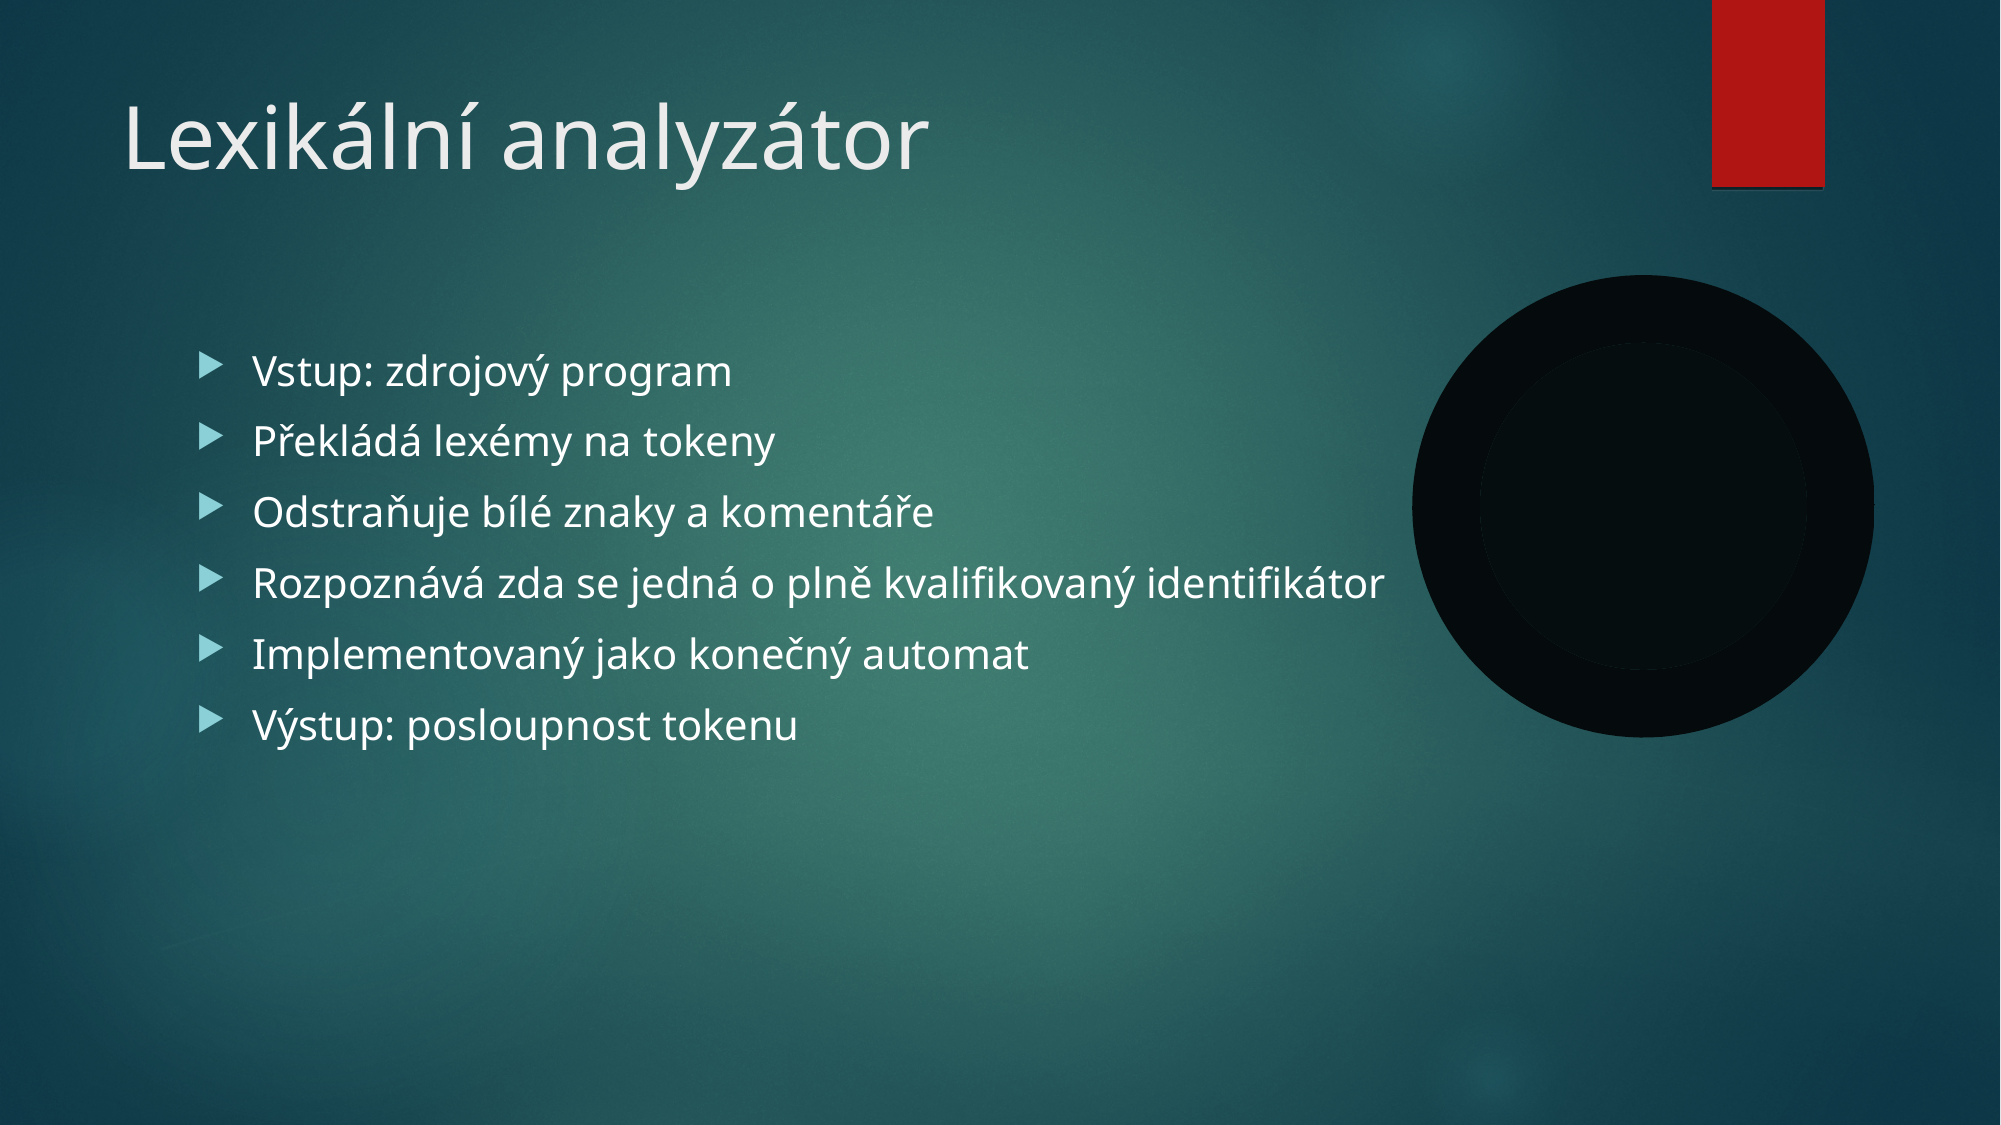

# Lexikální analyzátor
Vstup: zdrojový program
Překládá lexémy na tokeny
Odstraňuje bílé znaky a komentáře
Rozpoznává zda se jedná o plně kvalifikovaný identifikátor
Implementovaný jako konečný automat
Výstup: posloupnost tokenu